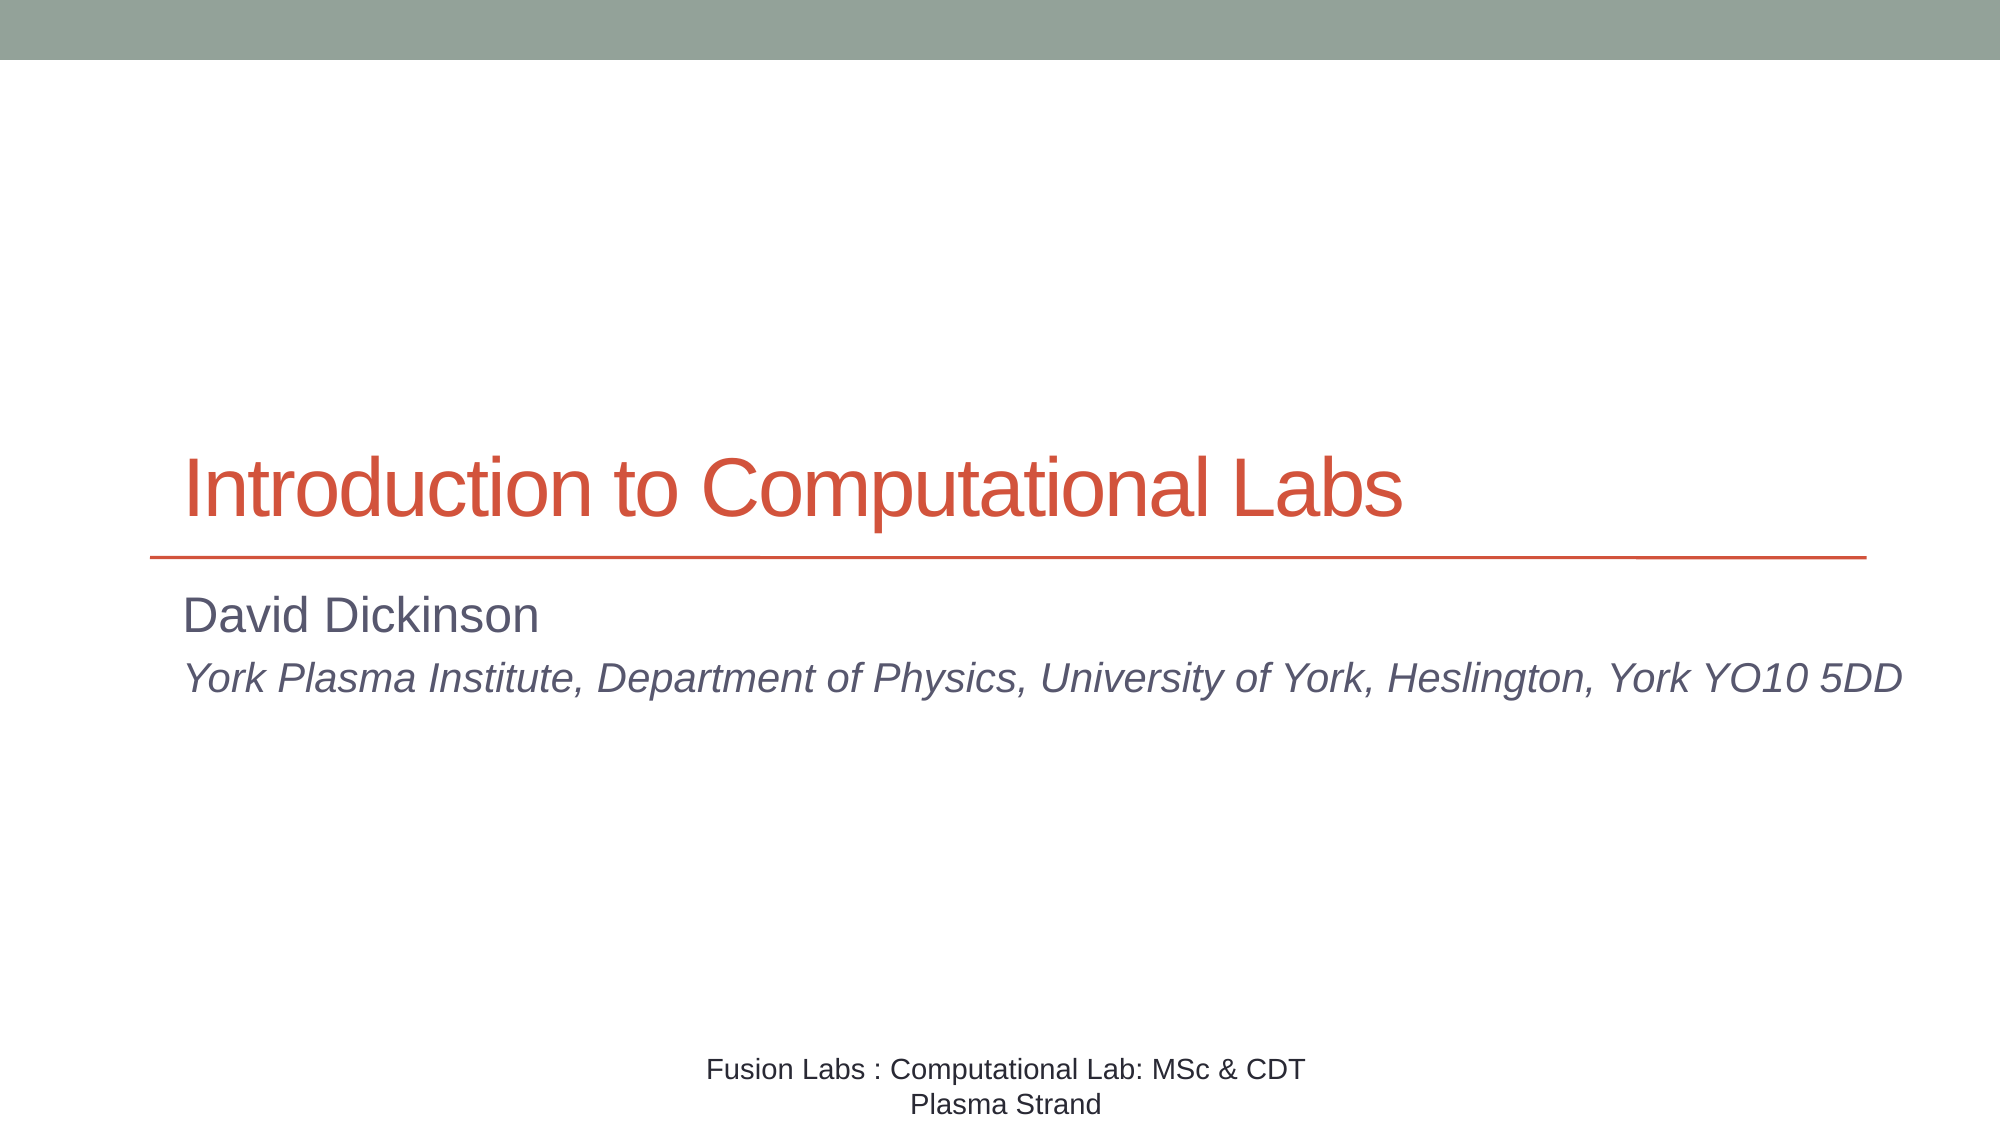

# Introduction to Computational Labs
David Dickinson
York Plasma Institute, Department of Physics, University of York, Heslington, York YO10 5DD
Fusion Labs : Computational Lab: MSc & CDT Plasma Strand